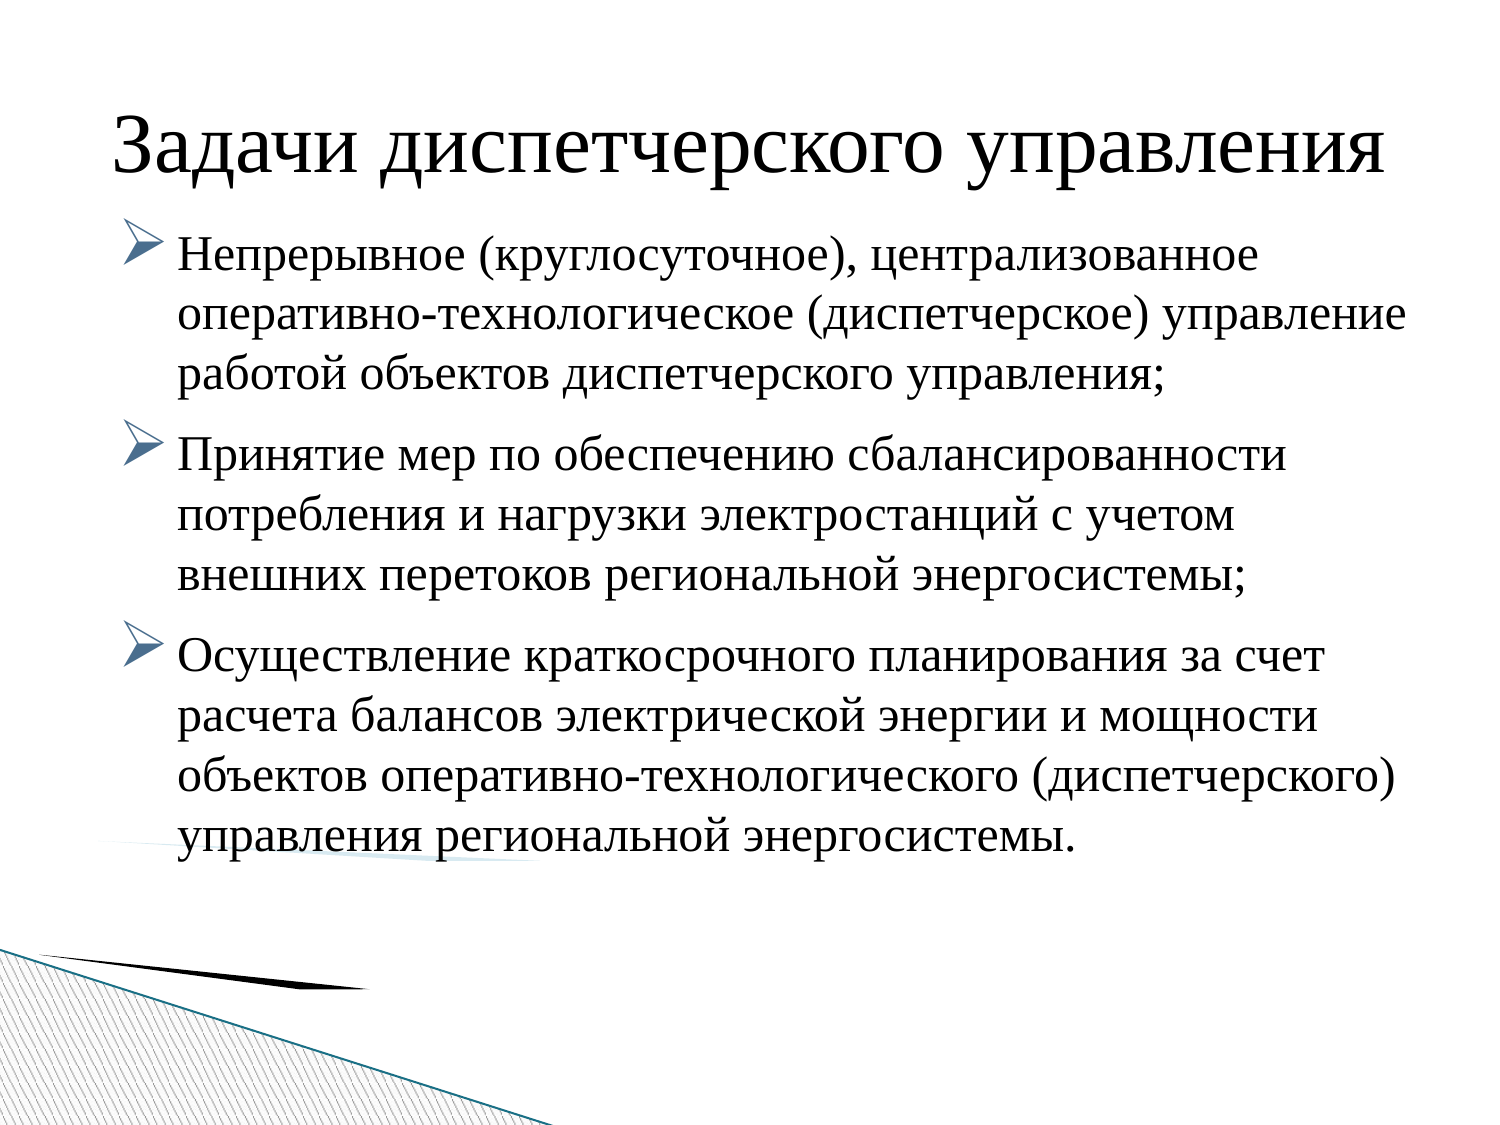

# Задачи диспетчерского управления
Непрерывное (круглосуточное), централизованное оперативно-технологическое (диспетчерское) управление работой объектов диспетчерского управления;
Принятие мер по обеспечению сбалансированности потребления и нагрузки электростанций с учетом внешних перетоков региональной энергосистемы;
Осуществление краткосрочного планирования за счет расчета балансов электрической энергии и мощности объектов оперативно-технологического (диспетчерского) управления региональной энергосистемы.